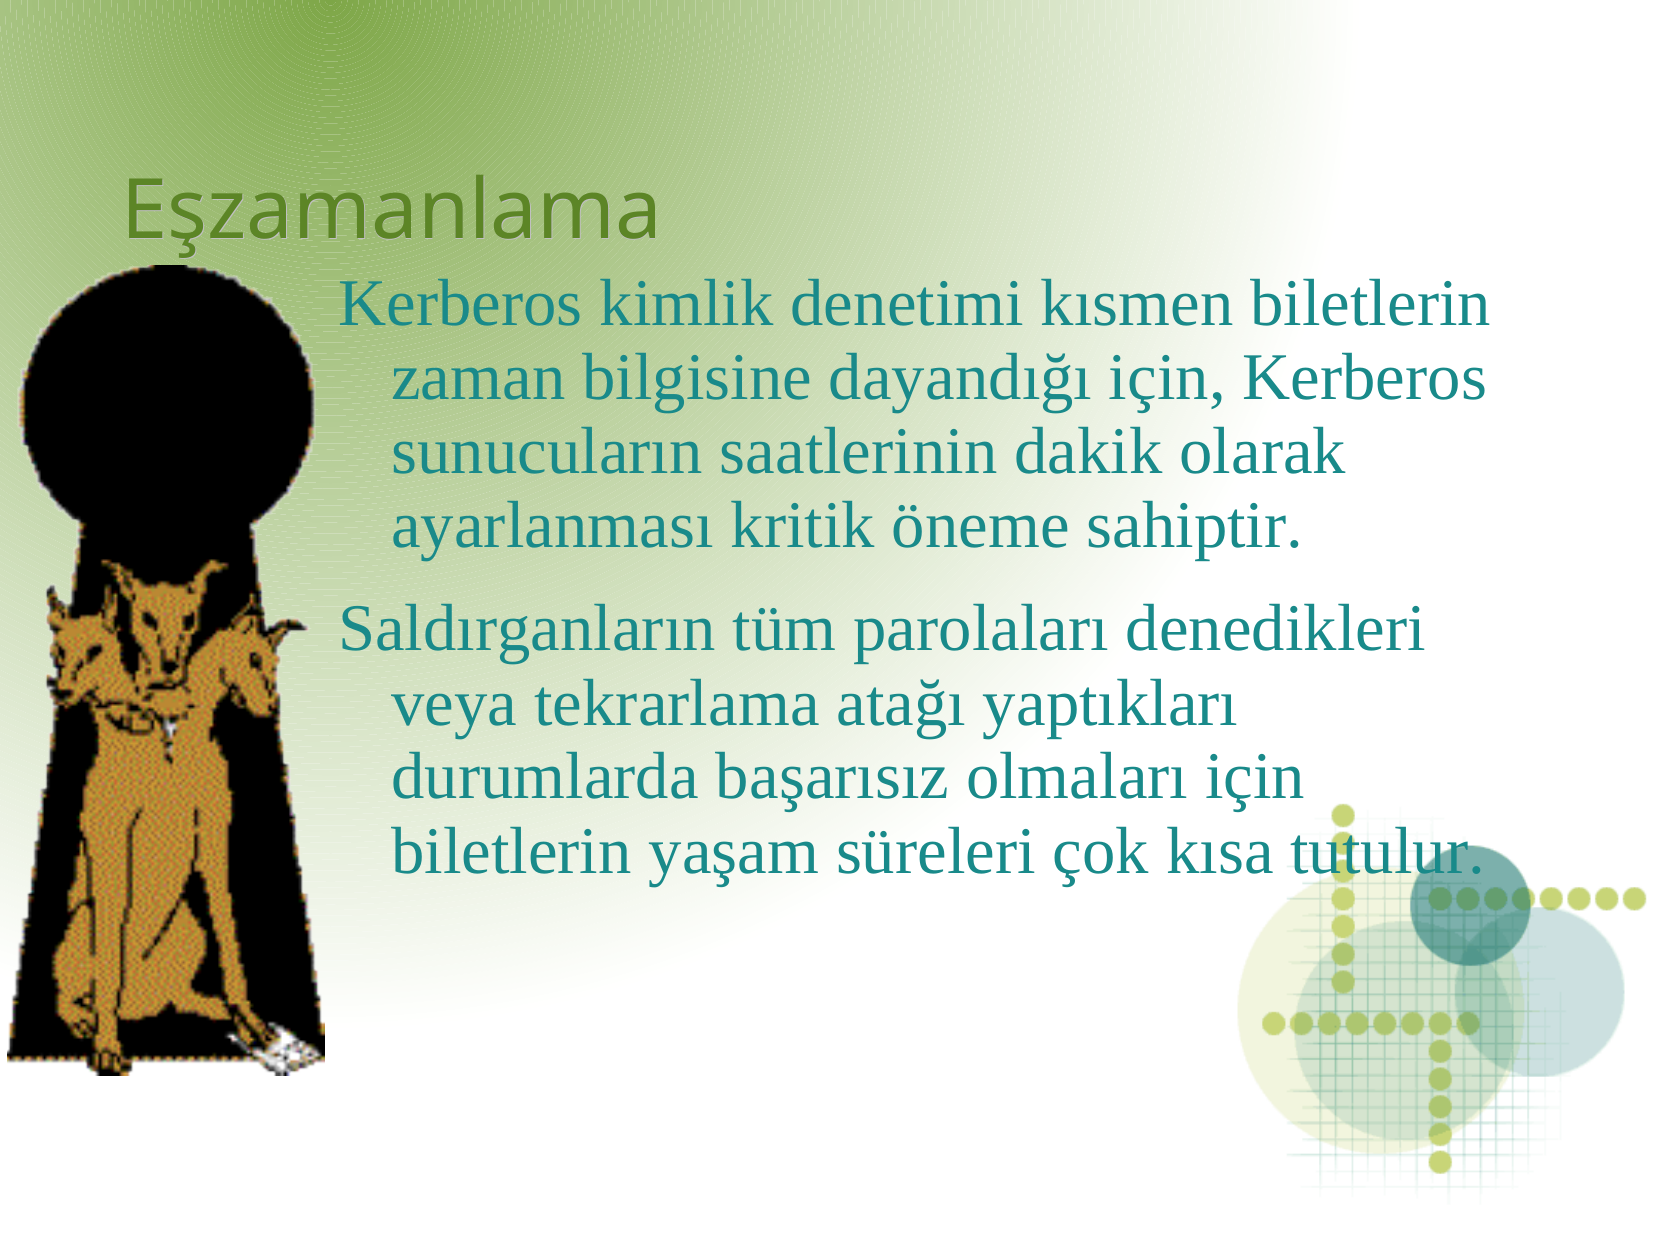

# Eşzamanlama
Kerberos kimlik denetimi kısmen biletlerin zaman bilgisine dayandığı için, Kerberos sunucuların saatlerinin dakik olarak ayarlanması kritik öneme sahiptir.
Saldırganların tüm parolaları denedikleri veya tekrarlama atağı yaptıkları durumlarda başarısız olmaları için biletlerin yaşam süreleri çok kısa tutulur.